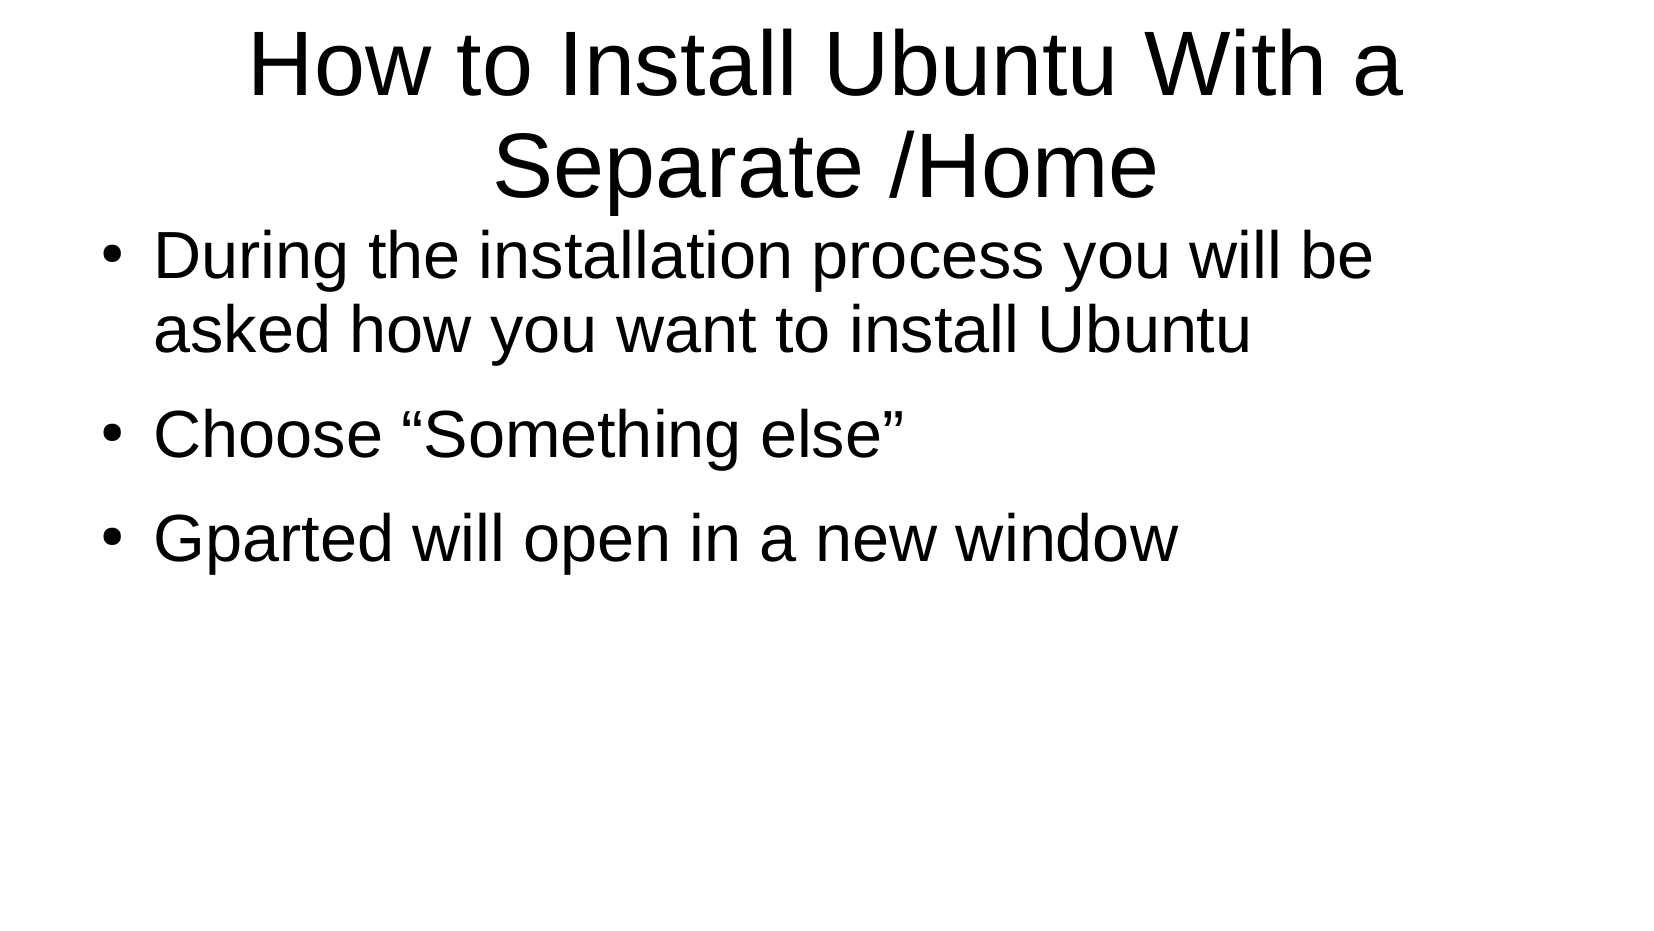

# How to Install Ubuntu With a Separate /Home
During the installation process you will be asked how you want to install Ubuntu
Choose “Something else”
Gparted will open in a new window